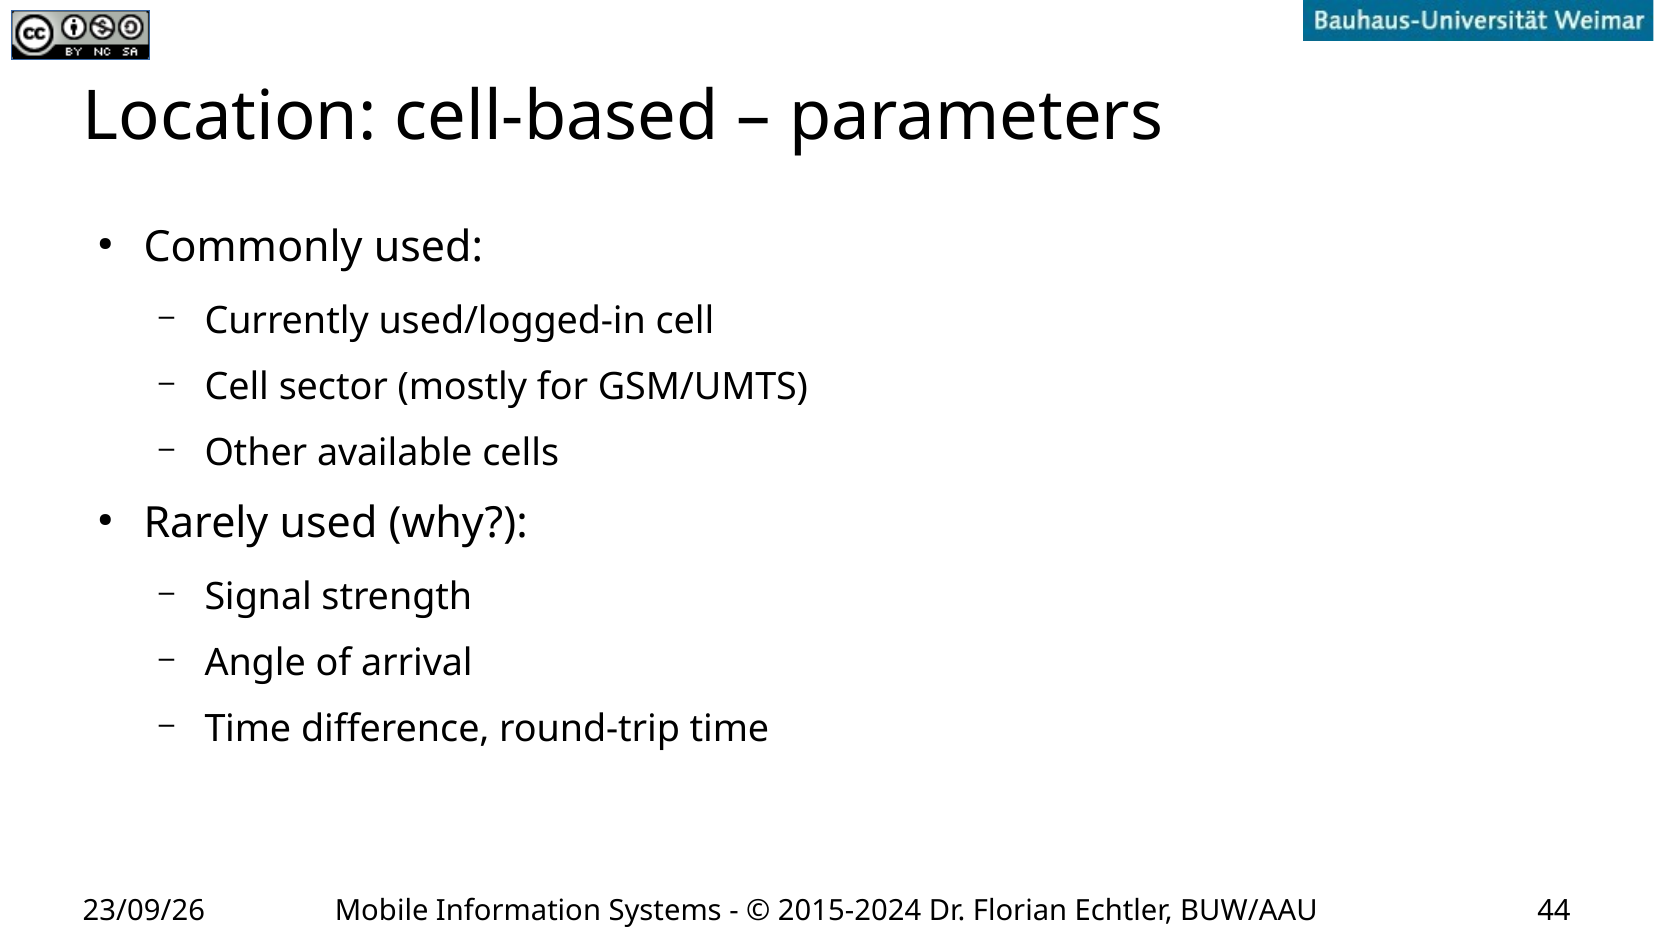

# Location: cell-based – parameters
Commonly used:
Currently used/logged-in cell
Cell sector (mostly for GSM/UMTS)
Other available cells
Rarely used (why?):
Signal strength
Angle of arrival
Time difference, round-trip time
Mobile Information Systems - © 2015-2024 Dr. Florian Echtler, BUW/AAU
44